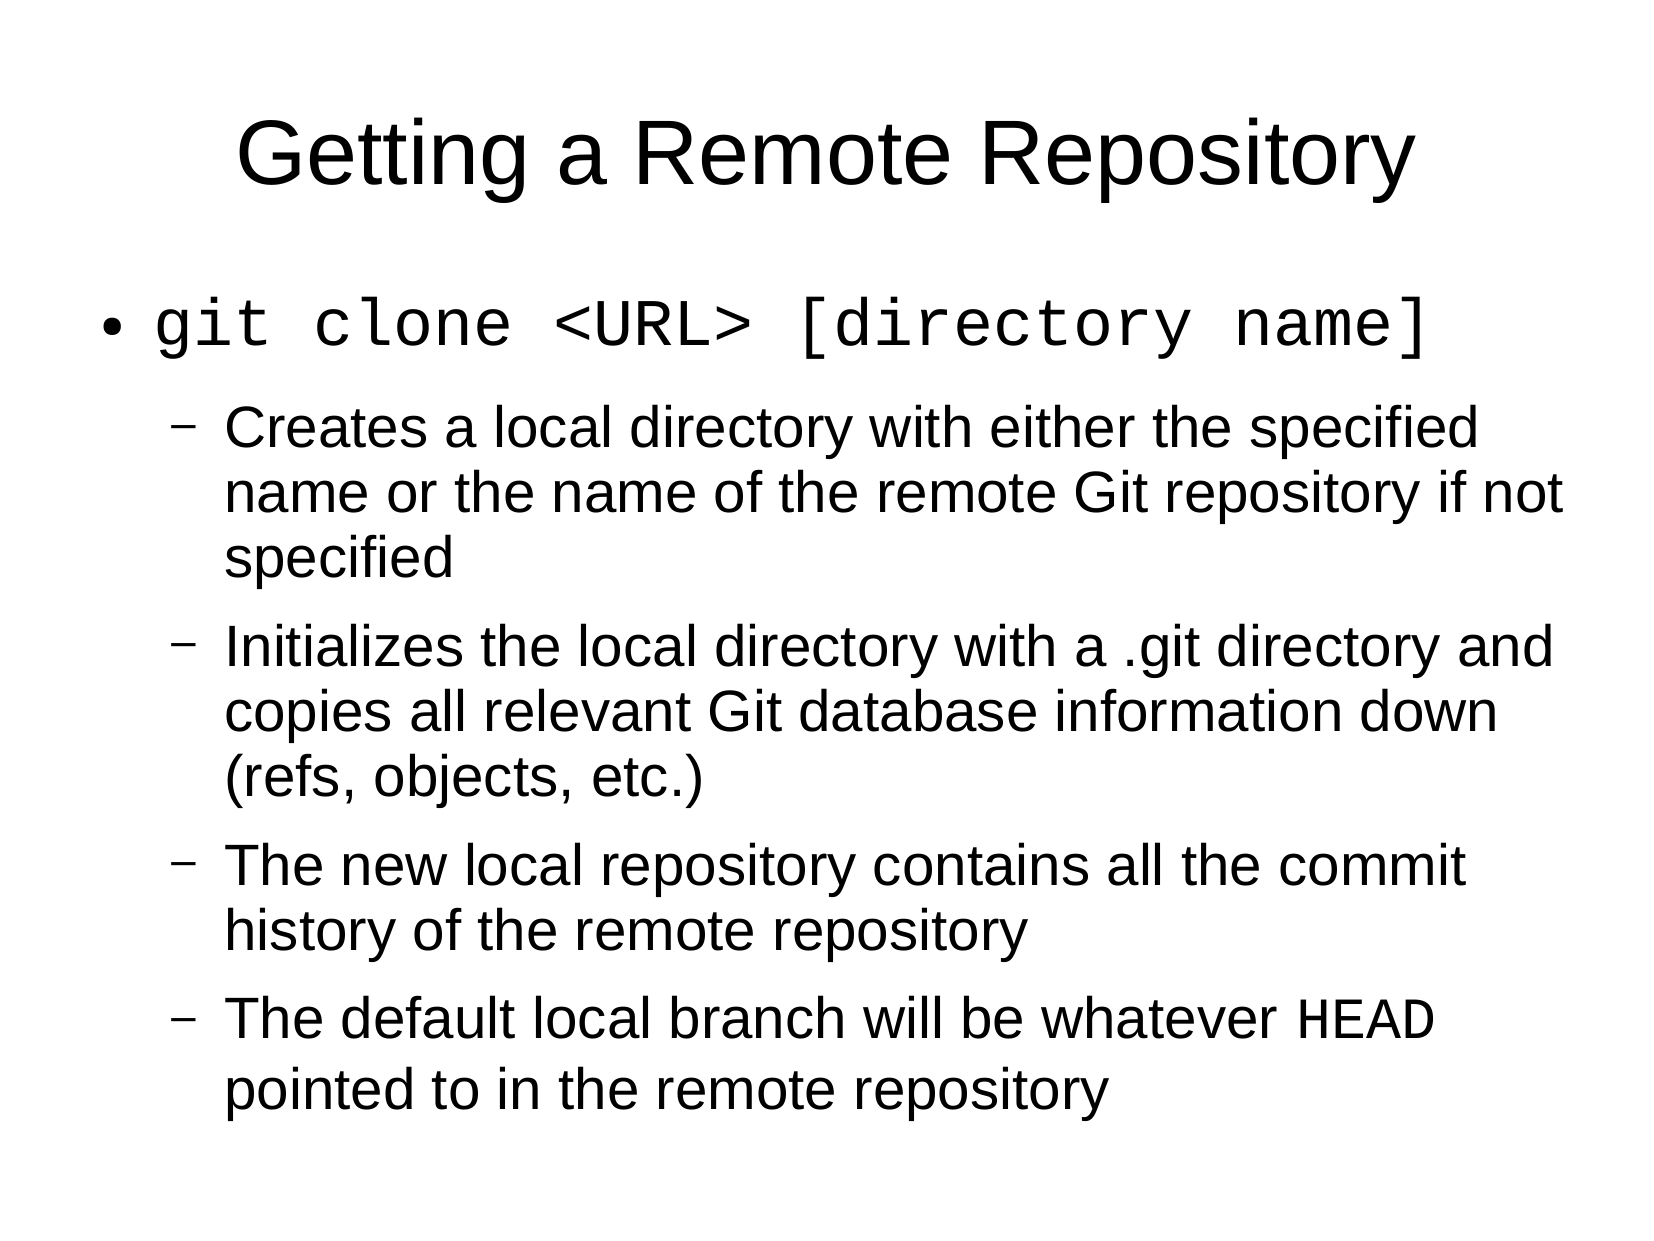

# Getting a Remote Repository
git clone <URL> [directory name]
Creates a local directory with either the specified name or the name of the remote Git repository if not specified
Initializes the local directory with a .git directory and copies all relevant Git database information down (refs, objects, etc.)
The new local repository contains all the commit history of the remote repository
The default local branch will be whatever HEAD pointed to in the remote repository